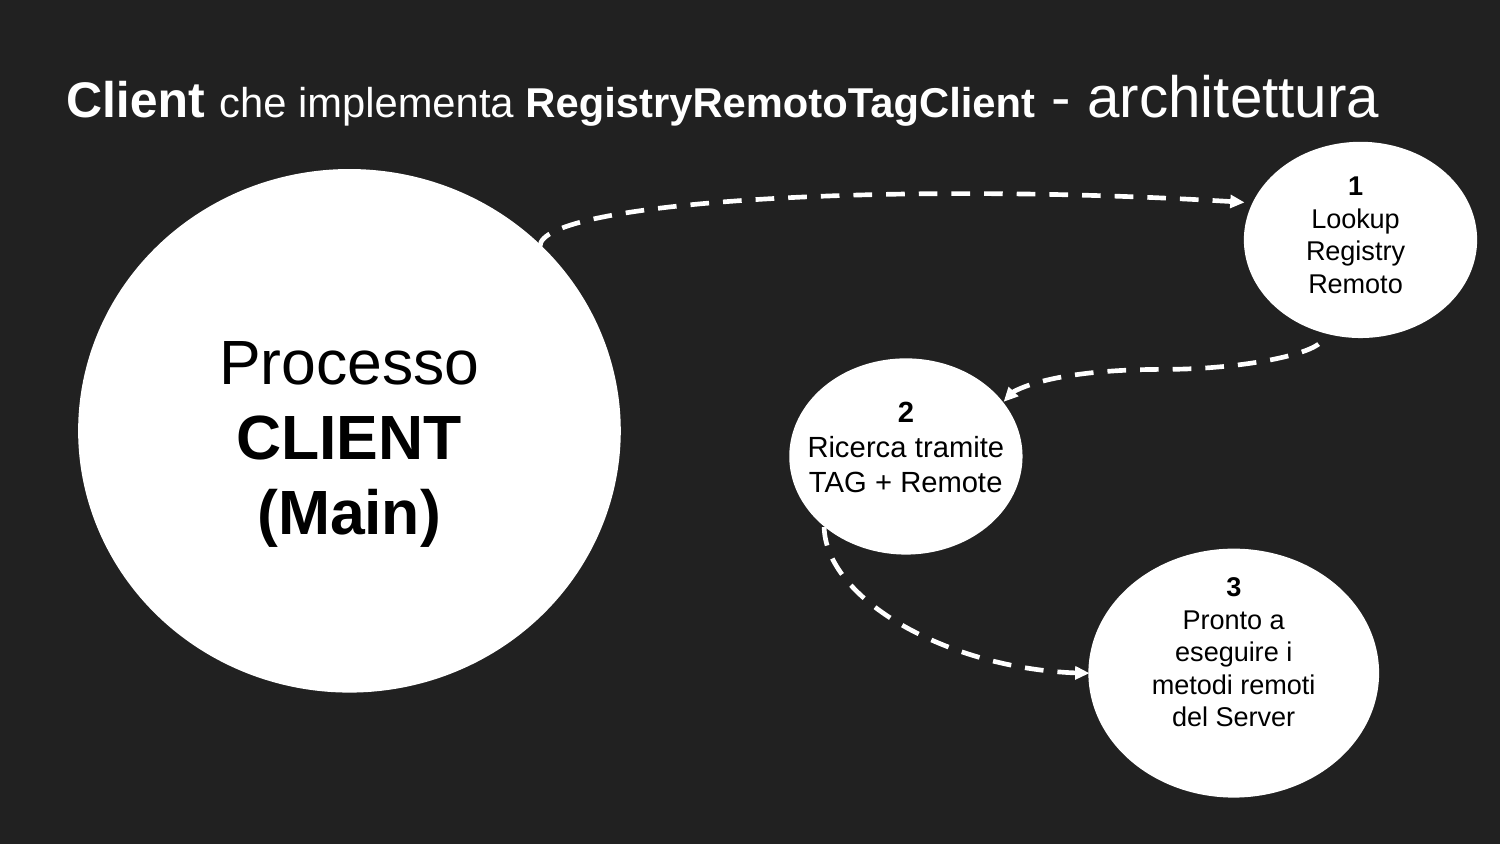

# Client che implementa RegistryRemotoTagClient - architettura
1
Lookup
Registry Remoto
Processo
CLIENT
(Main)
2
Ricerca tramite TAG + Remote
3
Pronto a eseguire i metodi remoti del Server